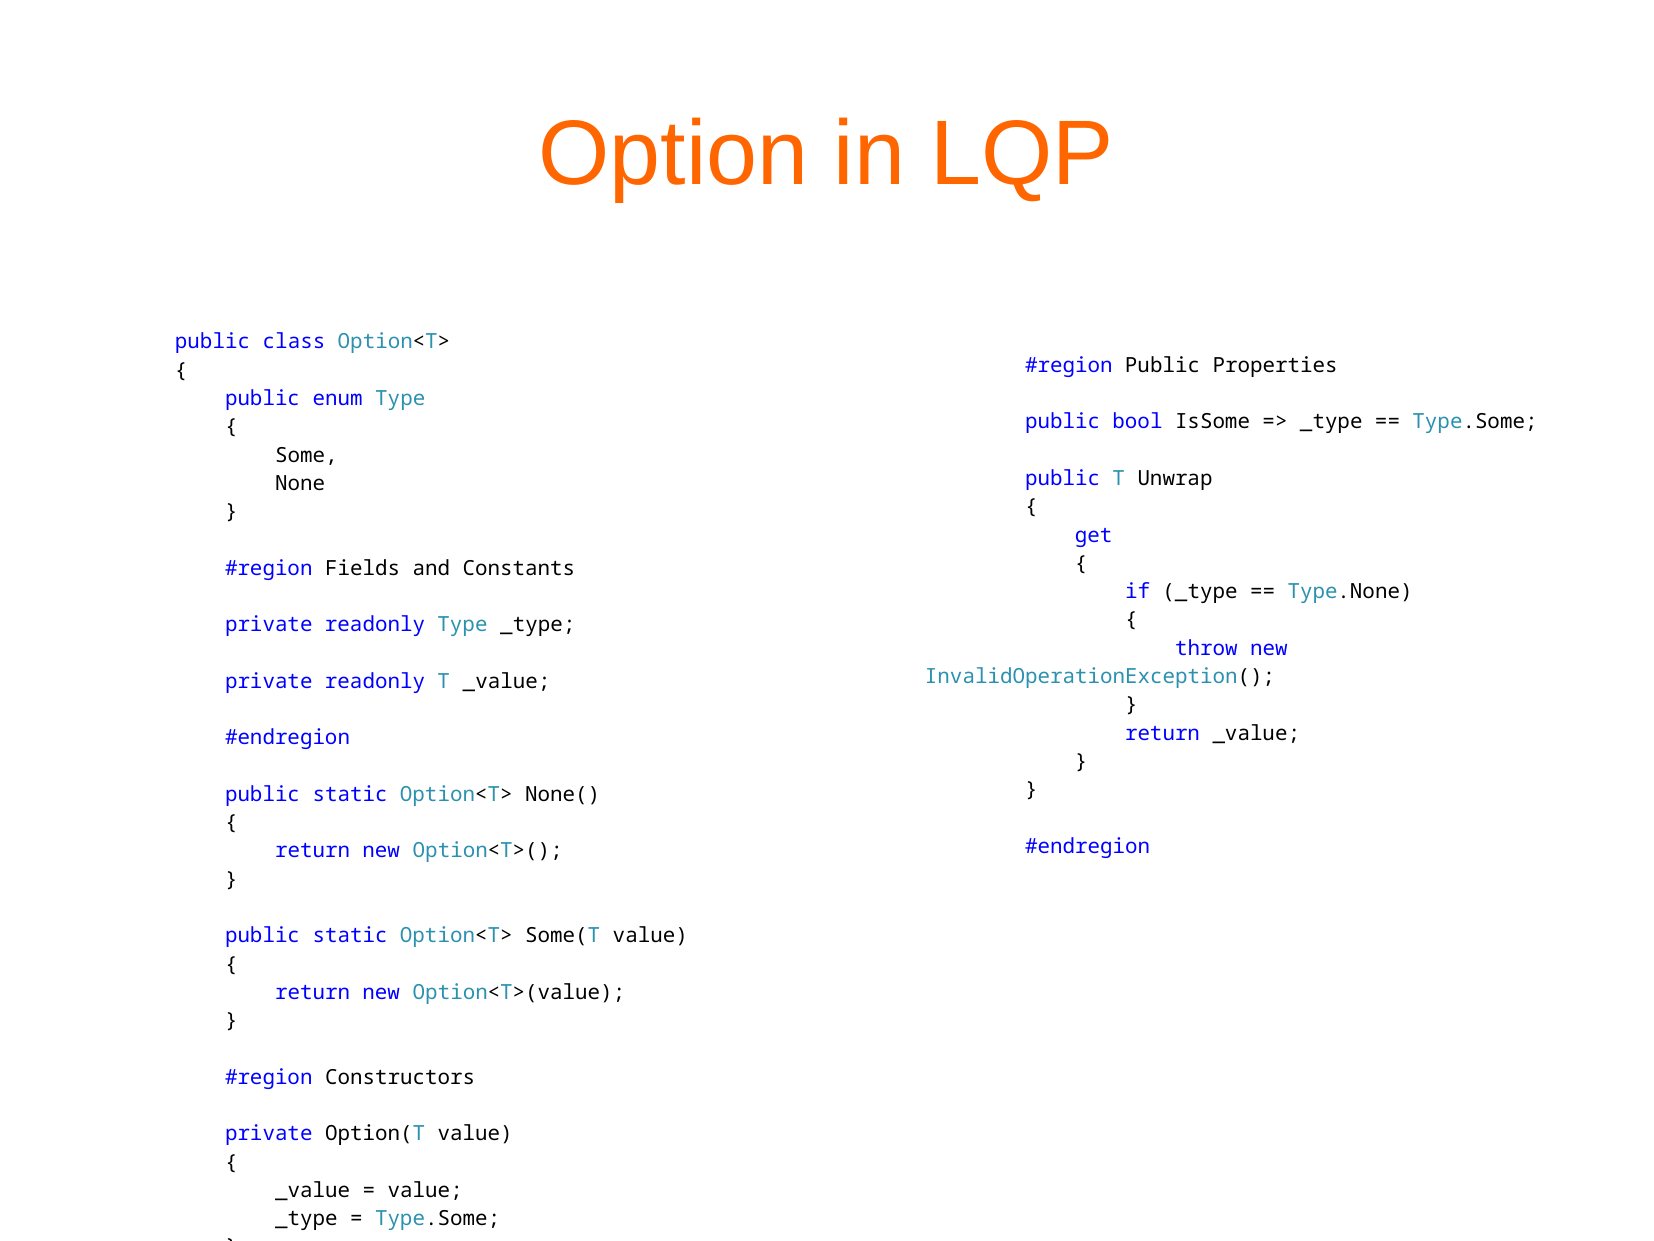

# Option in LQP
 public class Option<T>
 {
 public enum Type
 {
 Some,
 None
 }
 #region Fields and Constants
 private readonly Type _type;
 private readonly T _value;
 #endregion
 public static Option<T> None()
 {
 return new Option<T>();
 }
 public static Option<T> Some(T value)
 {
 return new Option<T>(value);
 }
 #region Constructors
 private Option(T value)
 {
 _value = value;
 _type = Type.Some;
 }
 #endregion
 #region Public Properties
 public bool IsSome => _type == Type.Some;
 public T Unwrap
 {
 get
 {
 if (_type == Type.None)
 {
 throw new InvalidOperationException();
 }
 return _value;
 }
 }
 #endregion